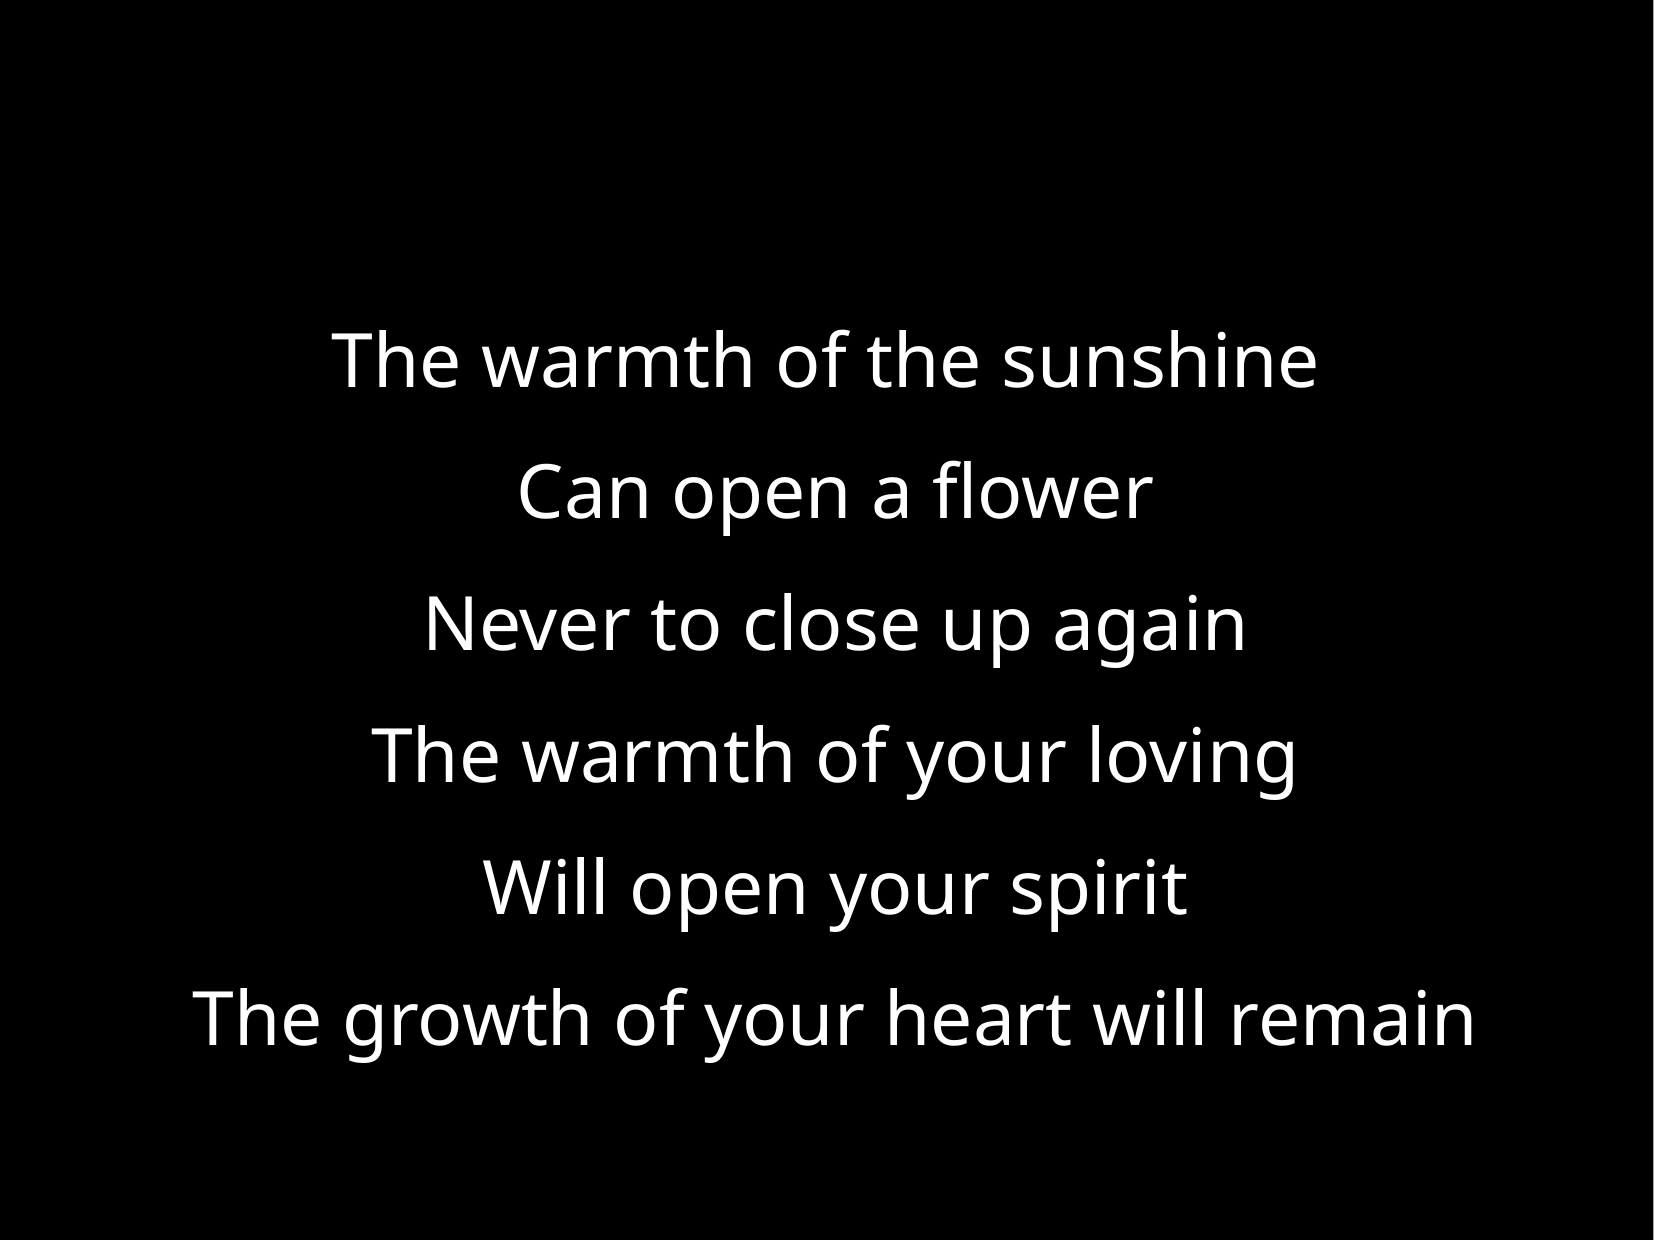

#
The warmth of the sunshine
Can open a flower
Never to close up again
The warmth of your loving
Will open your spirit
The growth of your heart will remain